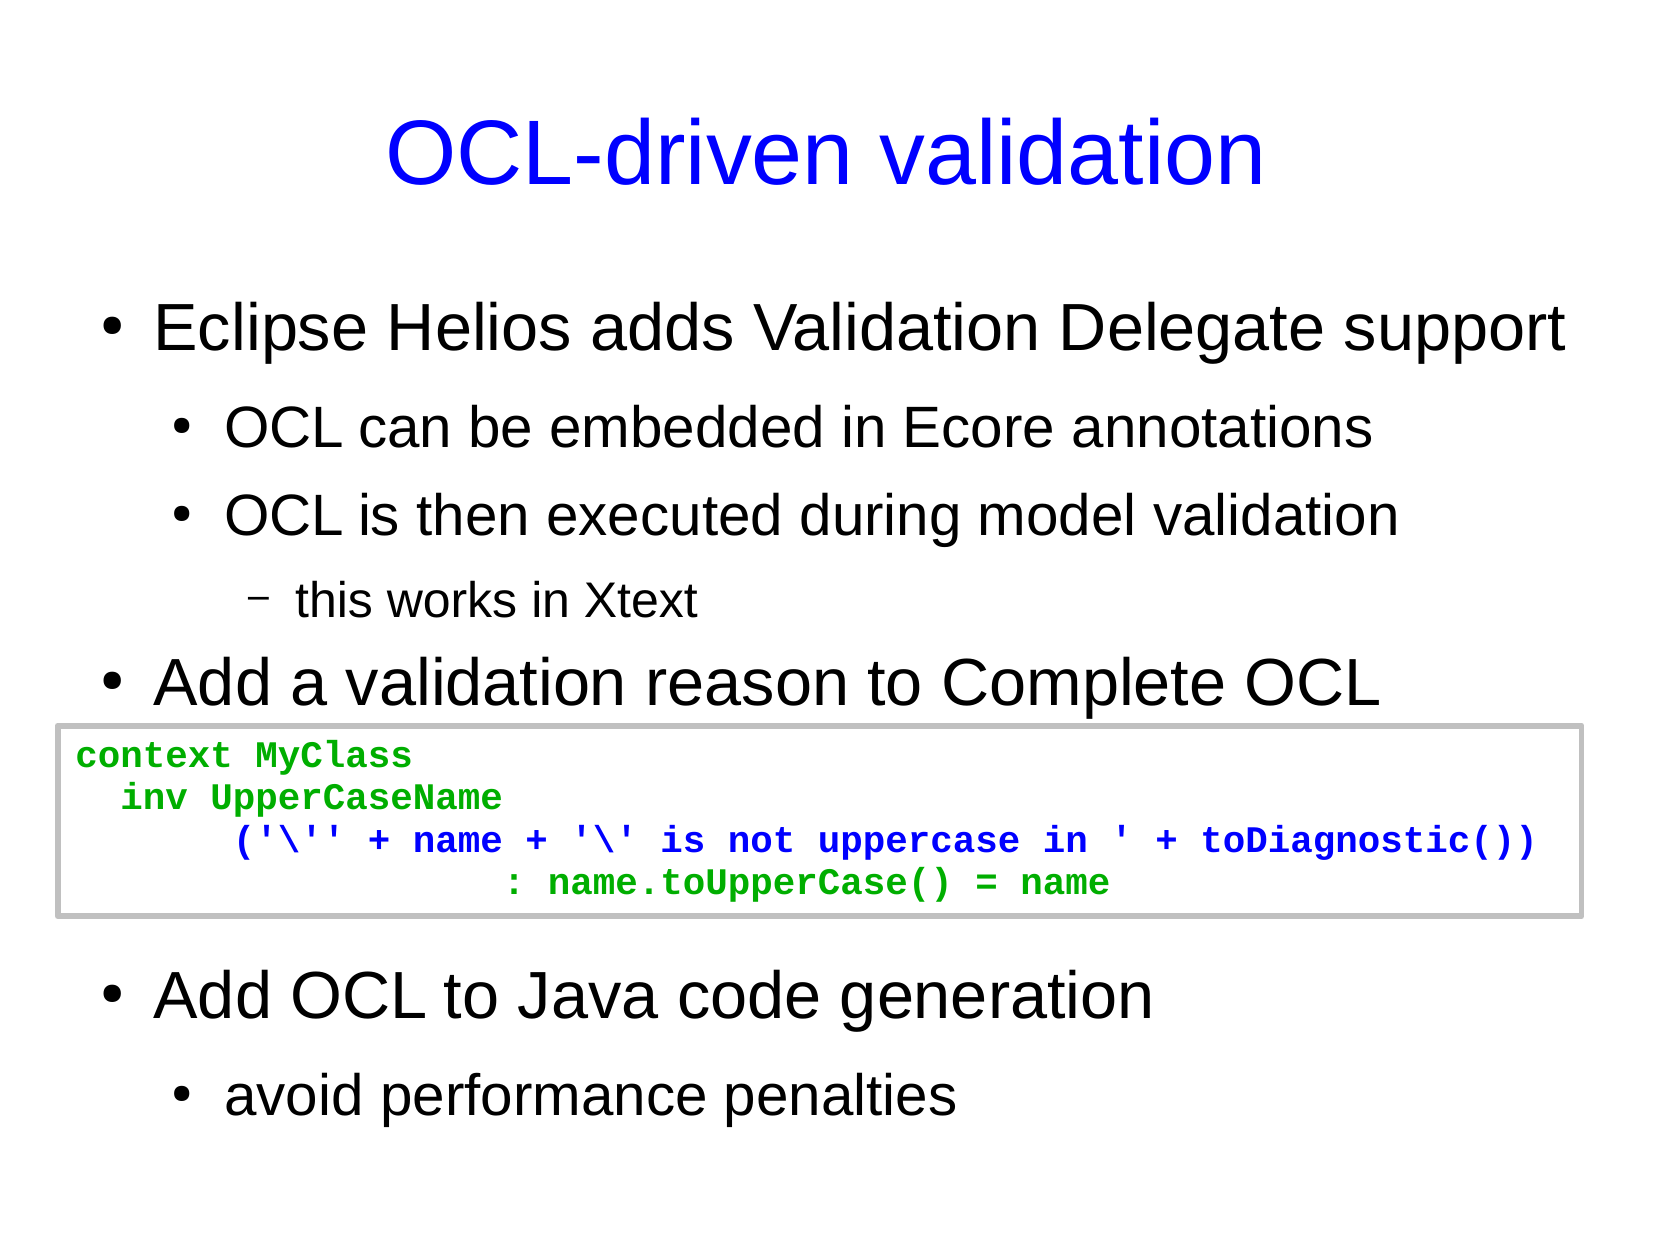

# OCL-driven validation
Eclipse Helios adds Validation Delegate support
OCL can be embedded in Ecore annotations
OCL is then executed during model validation
this works in Xtext
Add a validation reason to Complete OCL
Add OCL to Java code generation
avoid performance penalties
context MyClass
 inv UpperCaseName
 ('\'' + name + '\' is not uppercase in ' + toDiagnostic())
 : name.toUpperCase() = name